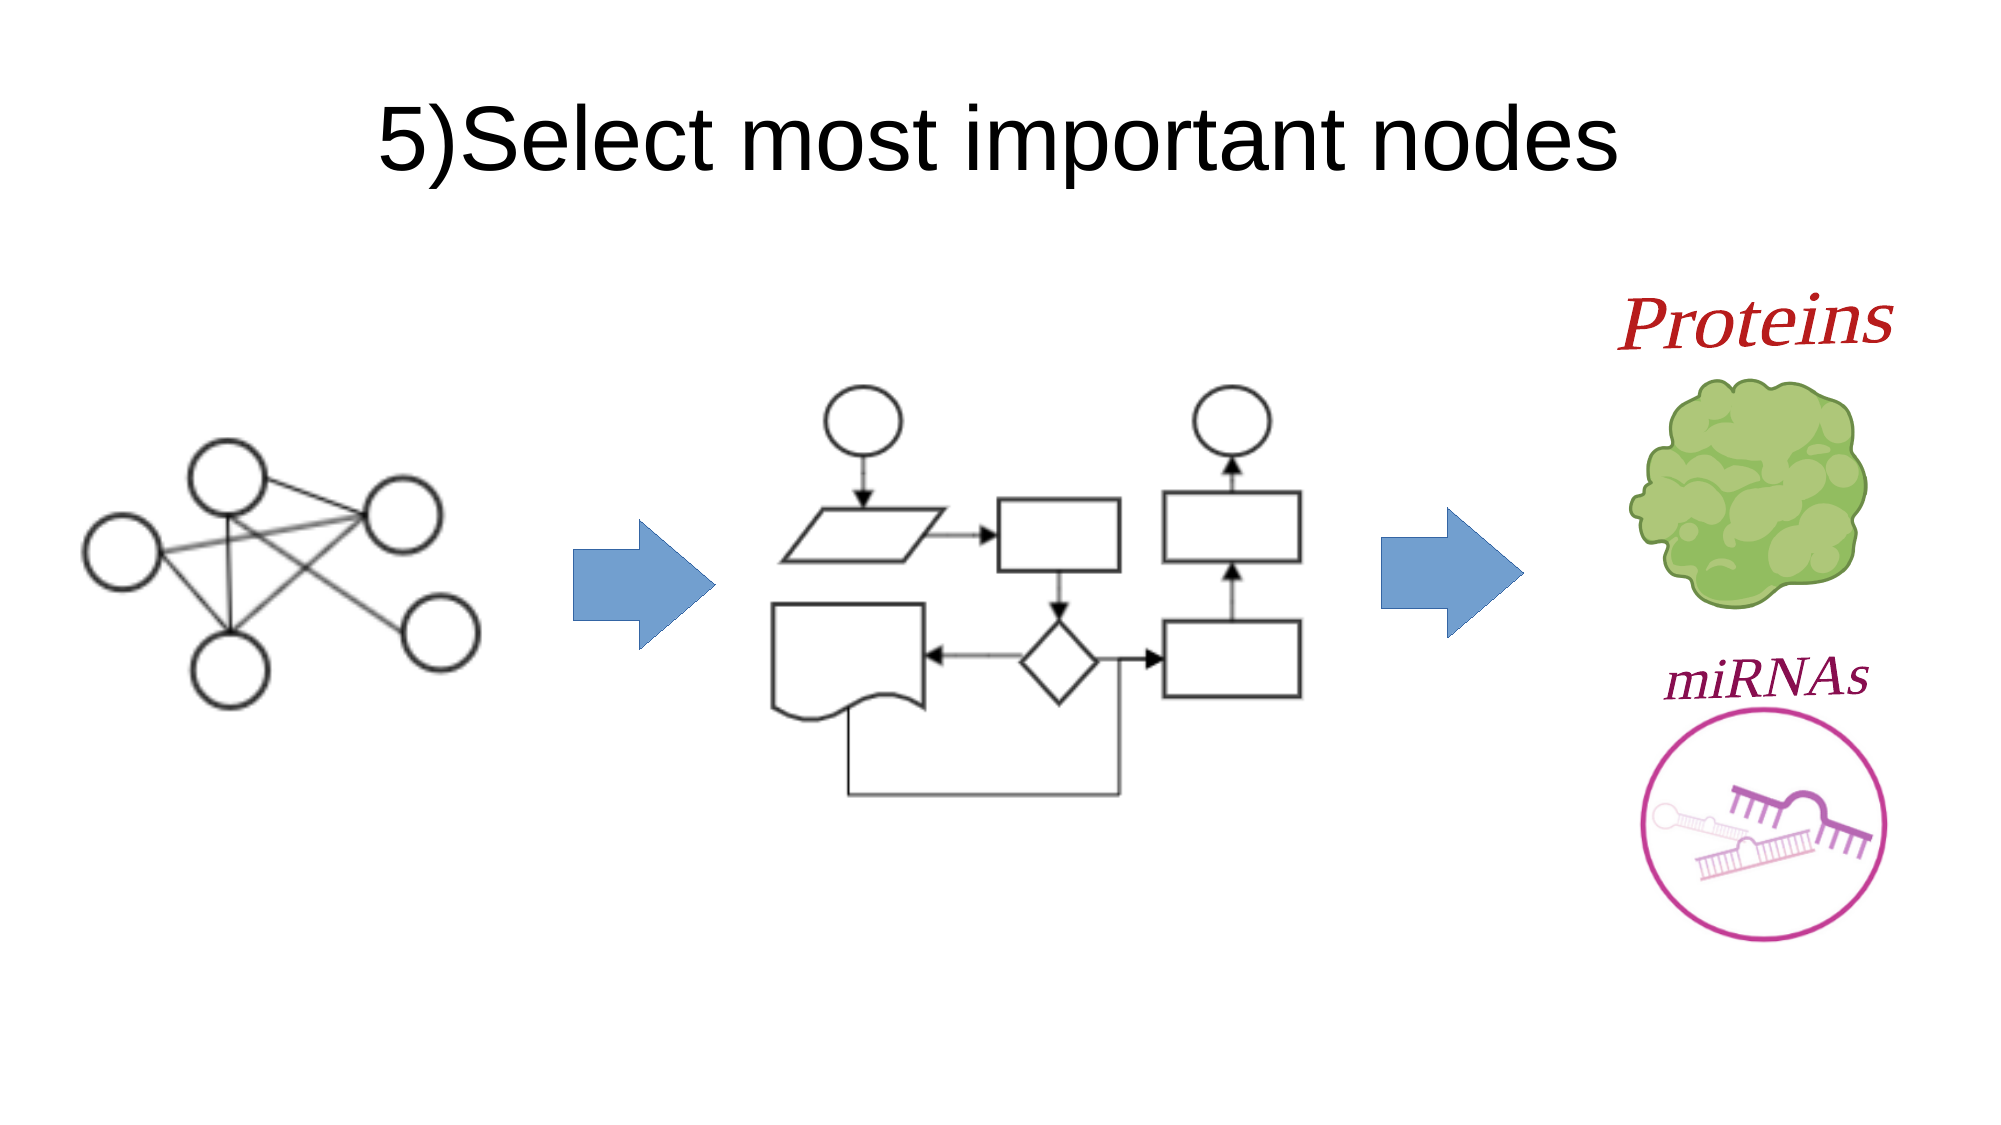

# Select most important nodes
Proteins
miRNAs